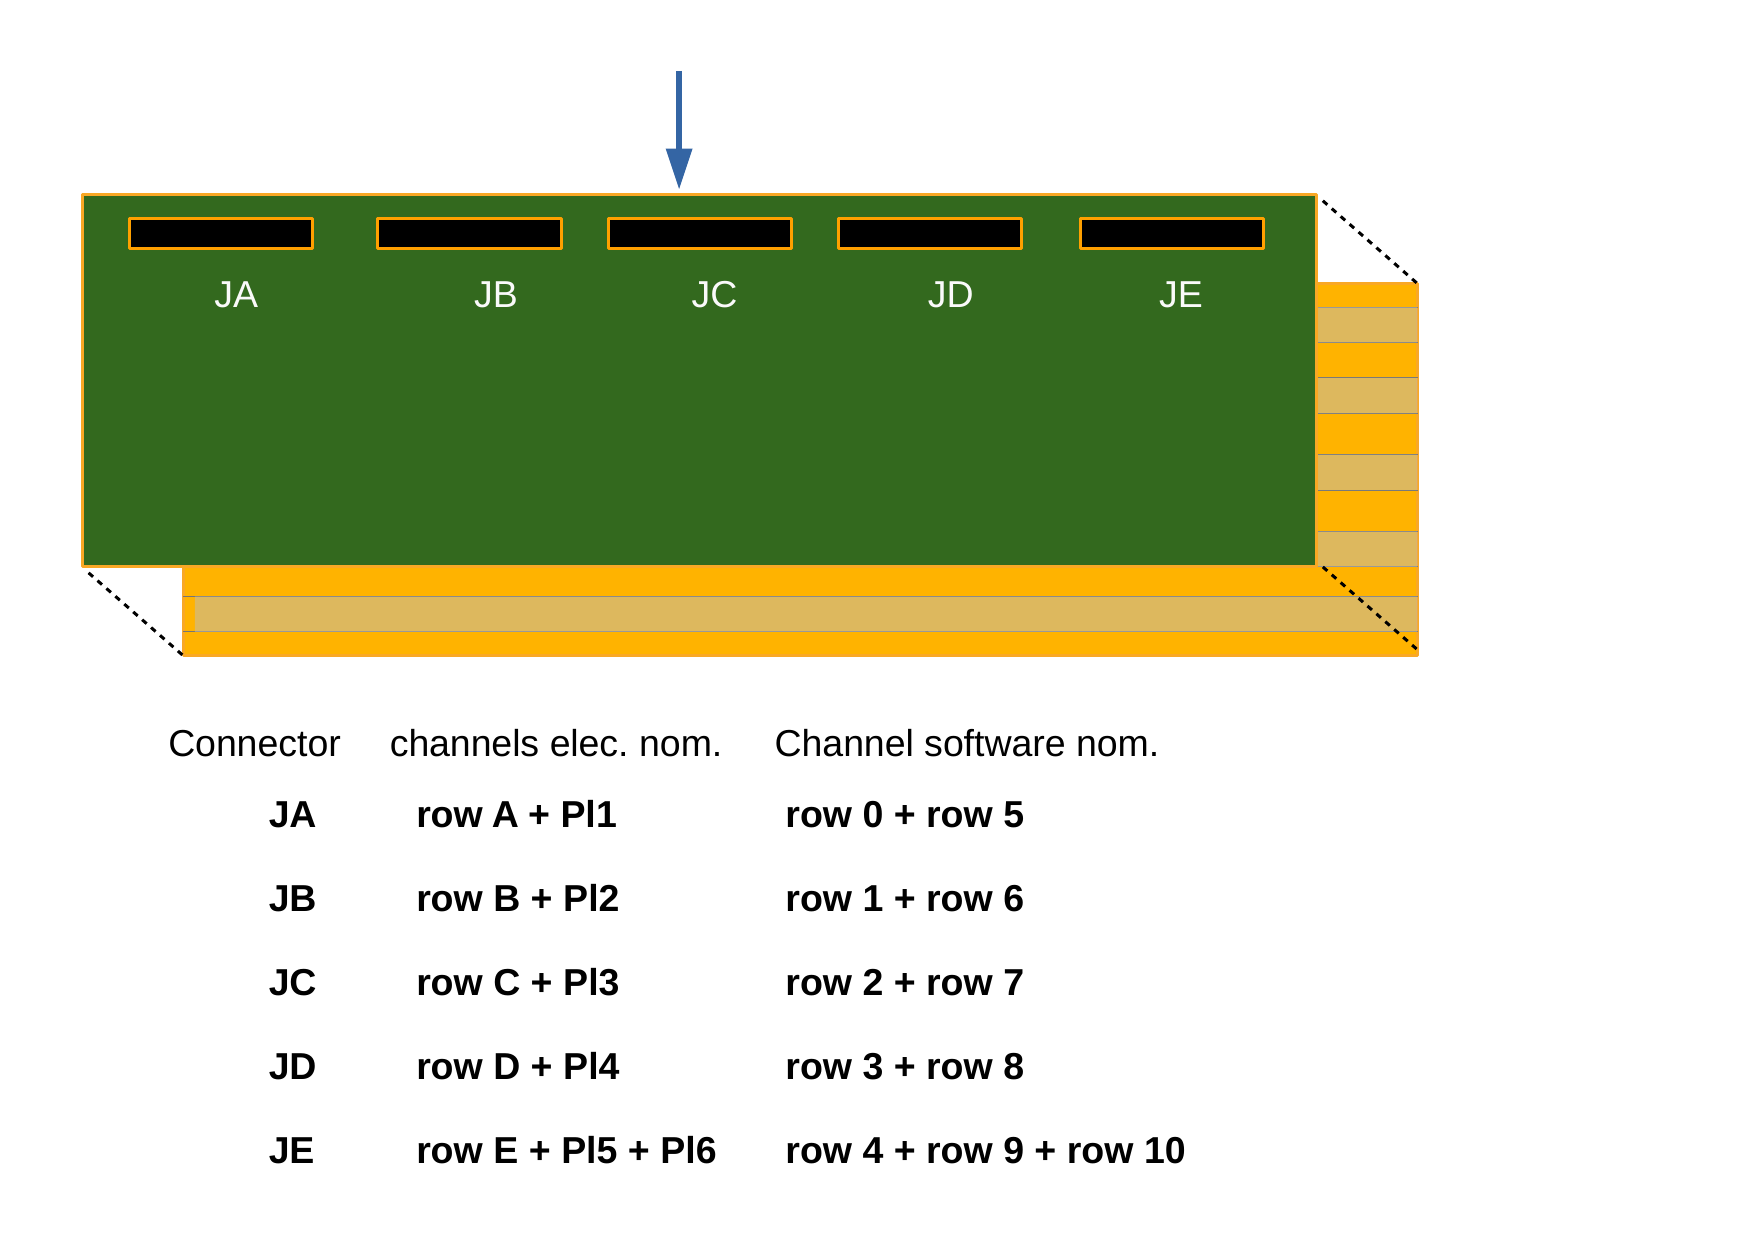

JA
JB
JC
JD
JE
Connector	channels elec. nom. Channel software nom.
JA		row A + Pl1			row 0 + row 5
JB 	row B + Pl2			row 1 + row 6
JC		row C + Pl3			row 2 + row 7
JD		row D + Pl4			row 3 + row 8
JE		row E + Pl5 + Pl6	row 4 + row 9 + row 10